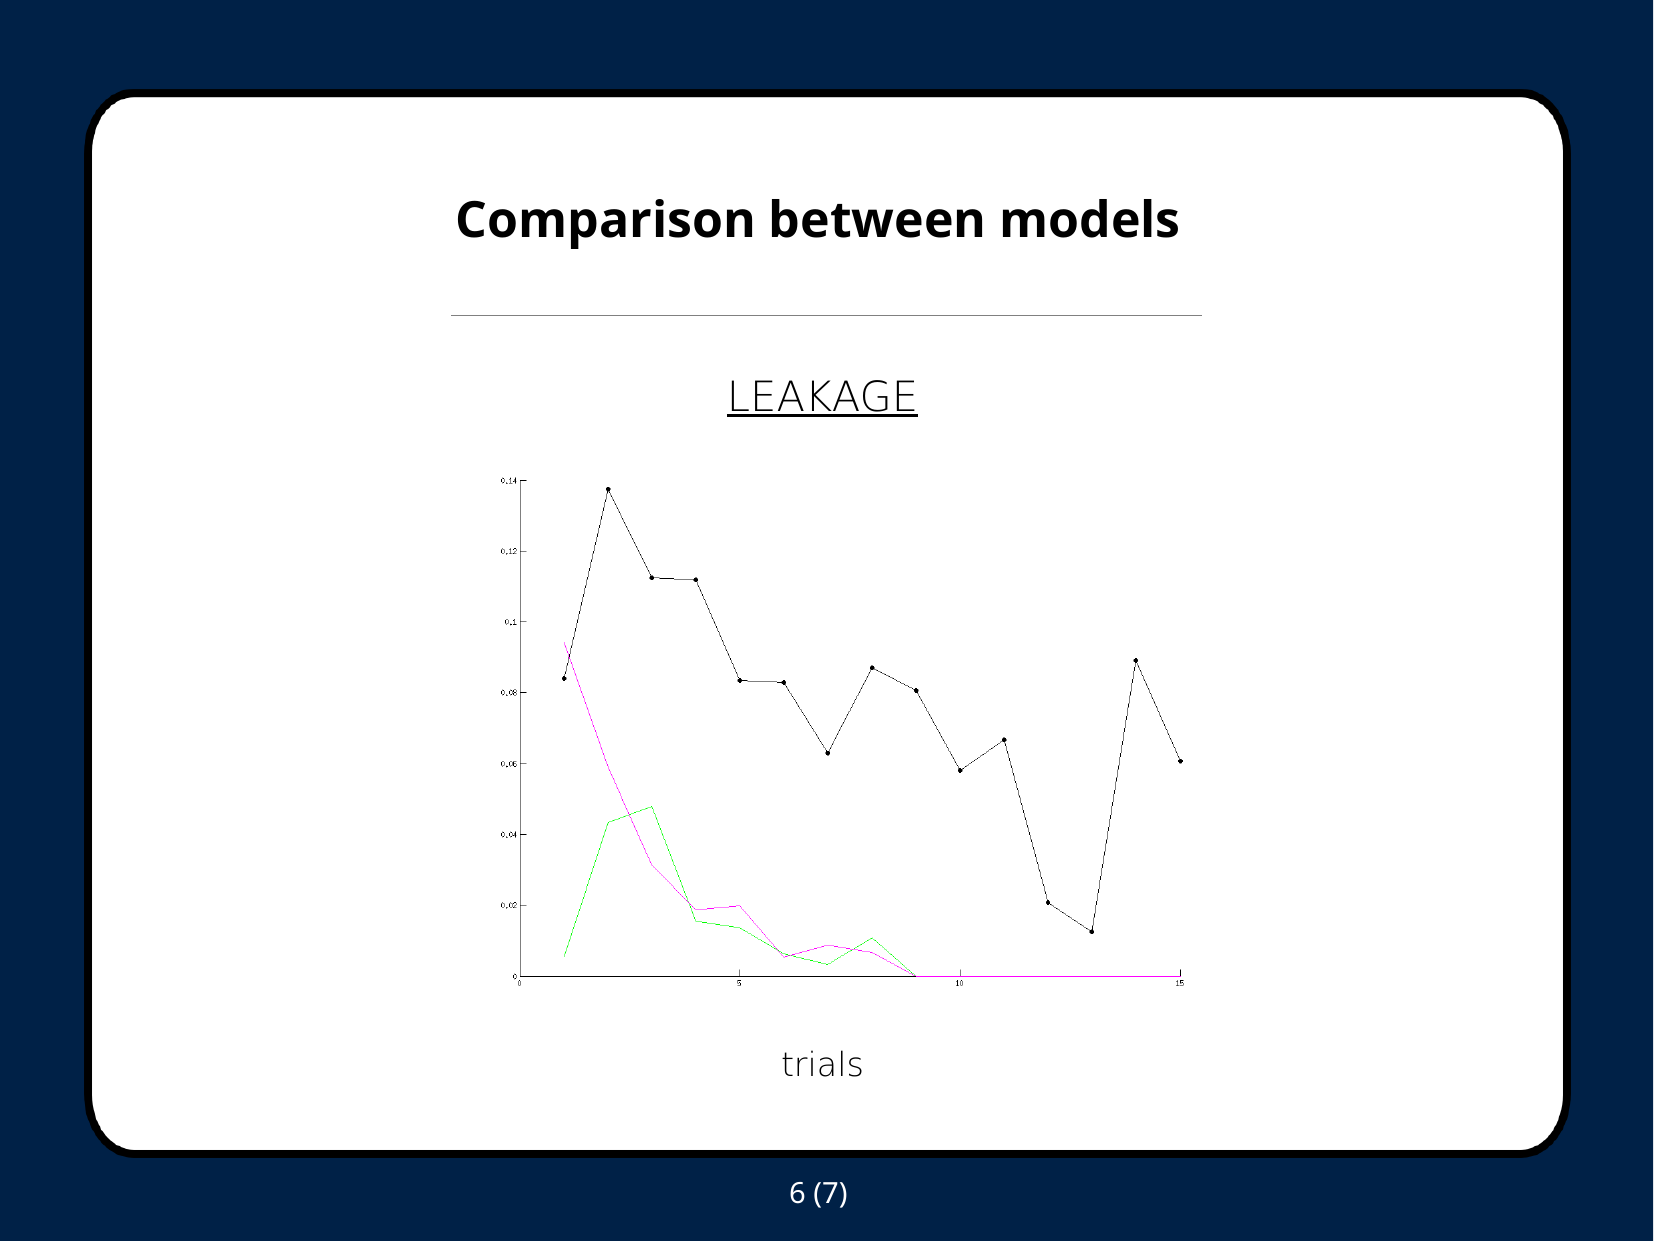

Comparison between models
# LEAKAGE
trials
6 (7)